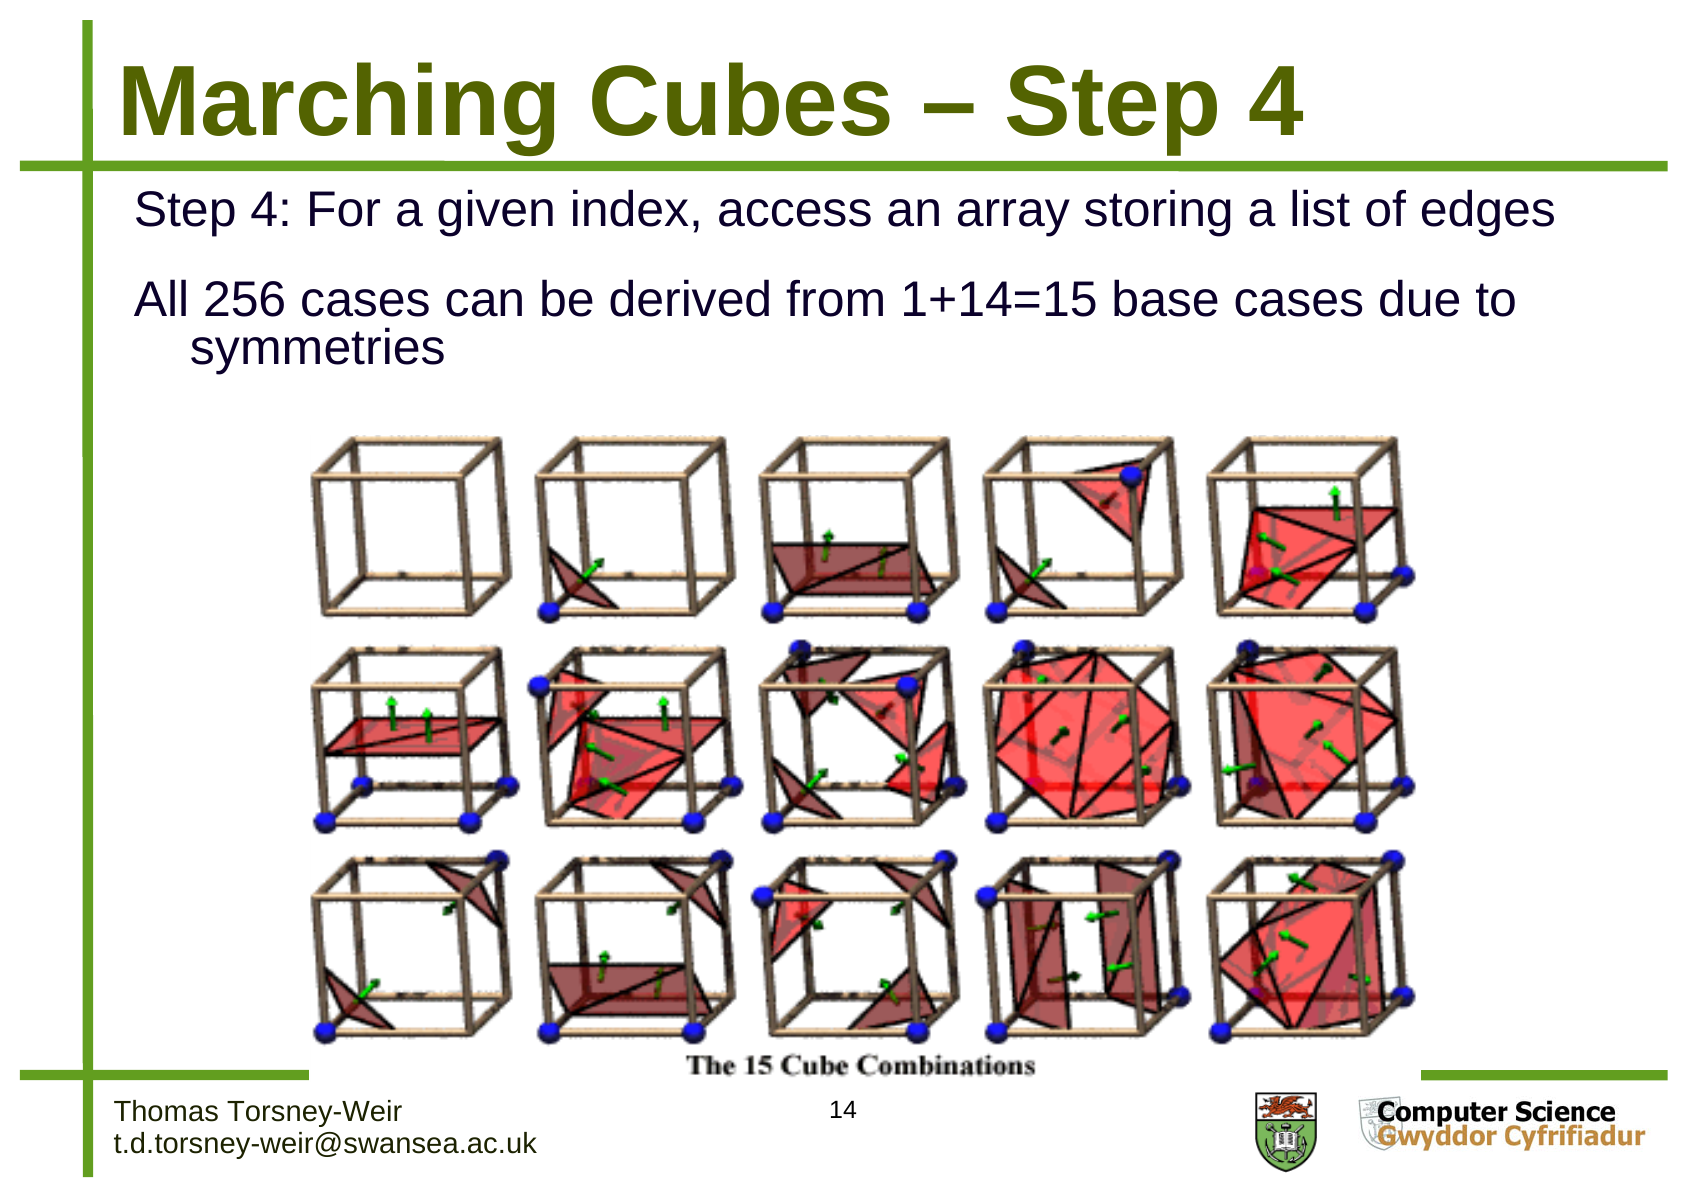

# Marching Cubes – Step 4
Step 4: For a given index, access an array storing a list of edges
All 256 cases can be derived from 1+14=15 base cases due to symmetries